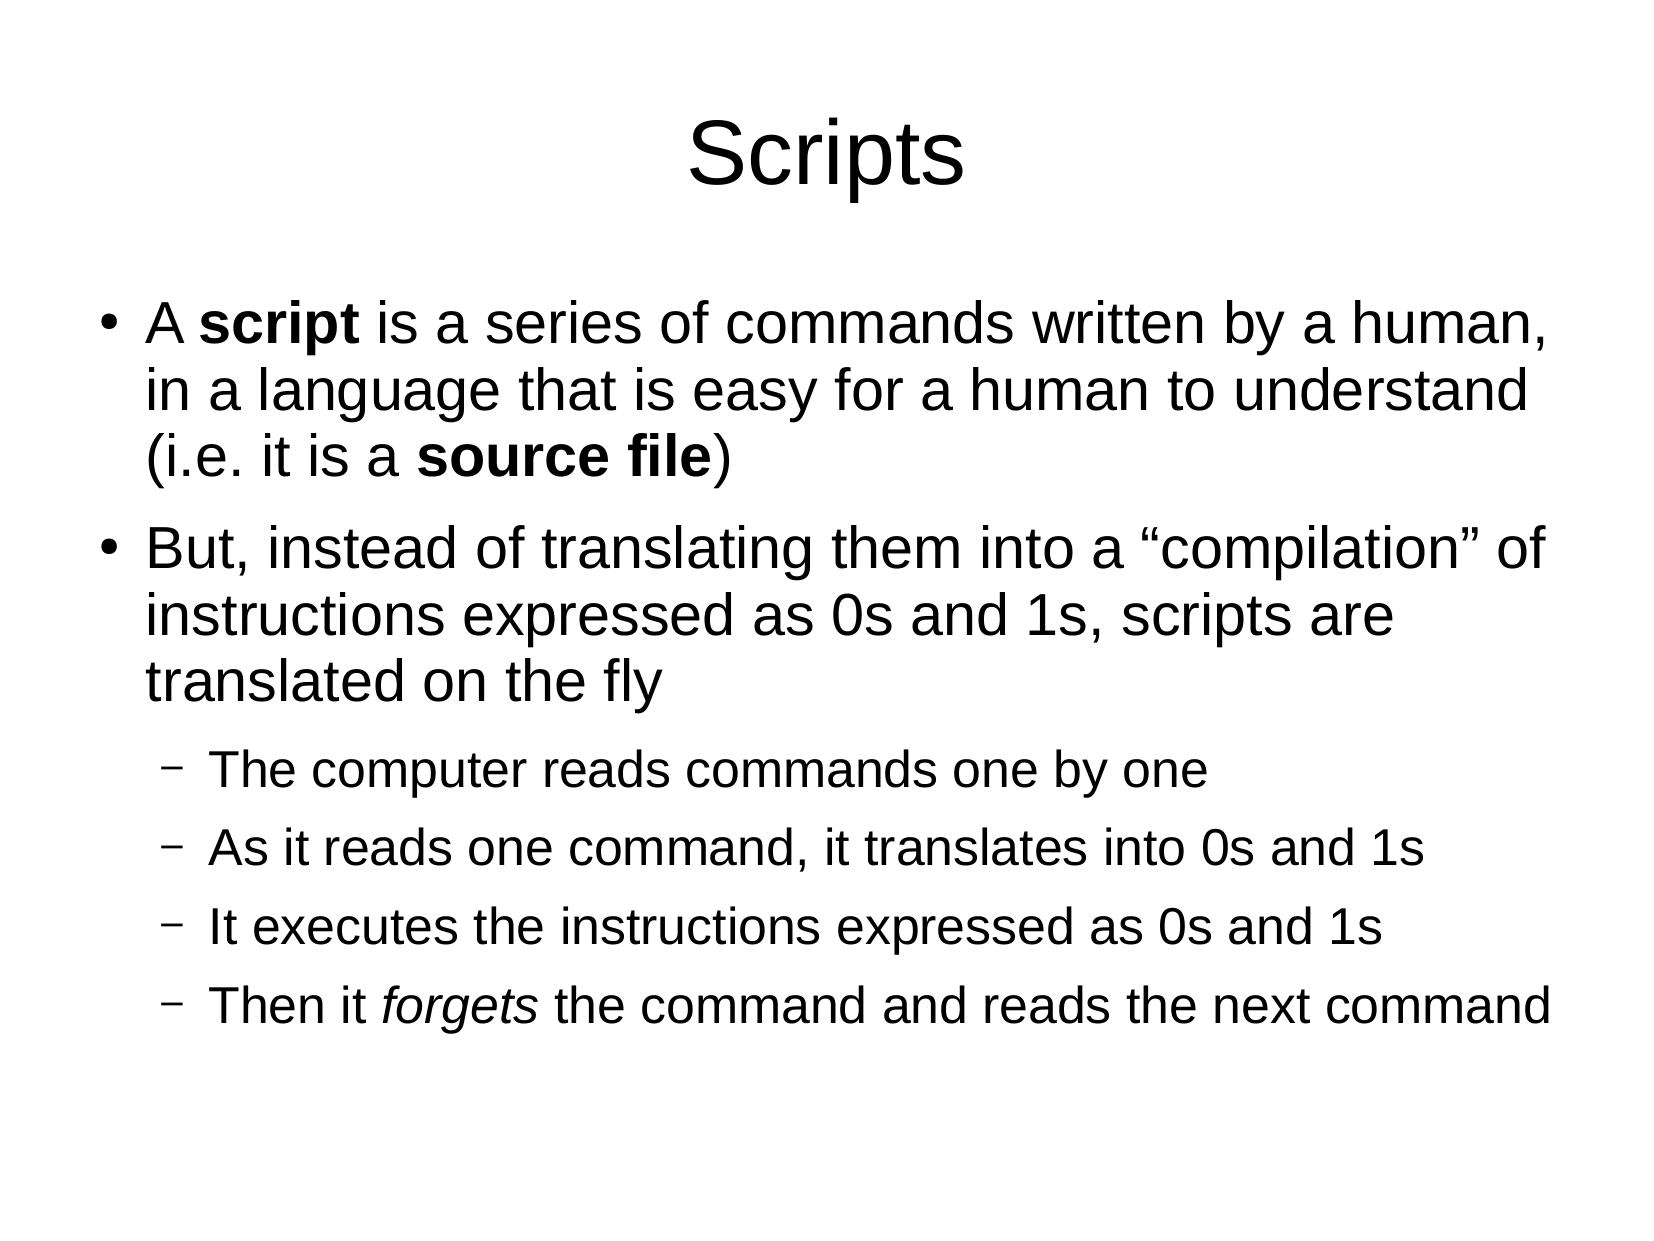

# Scripts
A script is a series of commands written by a human, in a language that is easy for a human to understand (i.e. it is a source file)
But, instead of translating them into a “compilation” of instructions expressed as 0s and 1s, scripts are translated on the fly
The computer reads commands one by one
As it reads one command, it translates into 0s and 1s
It executes the instructions expressed as 0s and 1s
Then it forgets the command and reads the next command